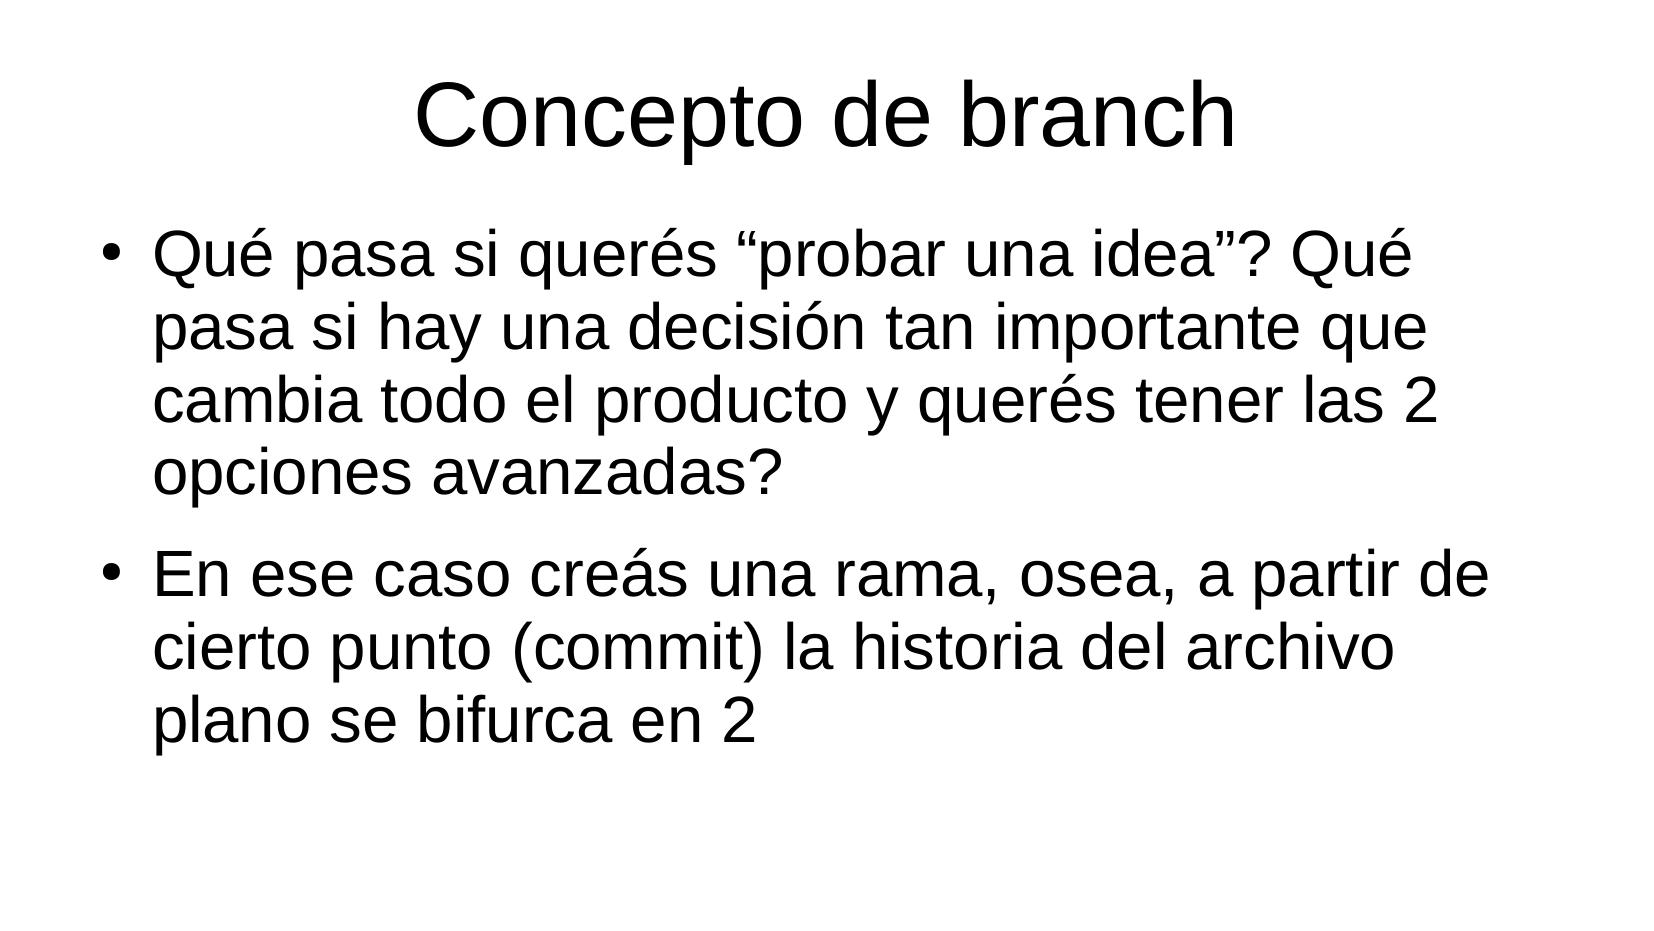

# Concepto de branch
Qué pasa si querés “probar una idea”? Qué pasa si hay una decisión tan importante que cambia todo el producto y querés tener las 2 opciones avanzadas?
En ese caso creás una rama, osea, a partir de cierto punto (commit) la historia del archivo plano se bifurca en 2